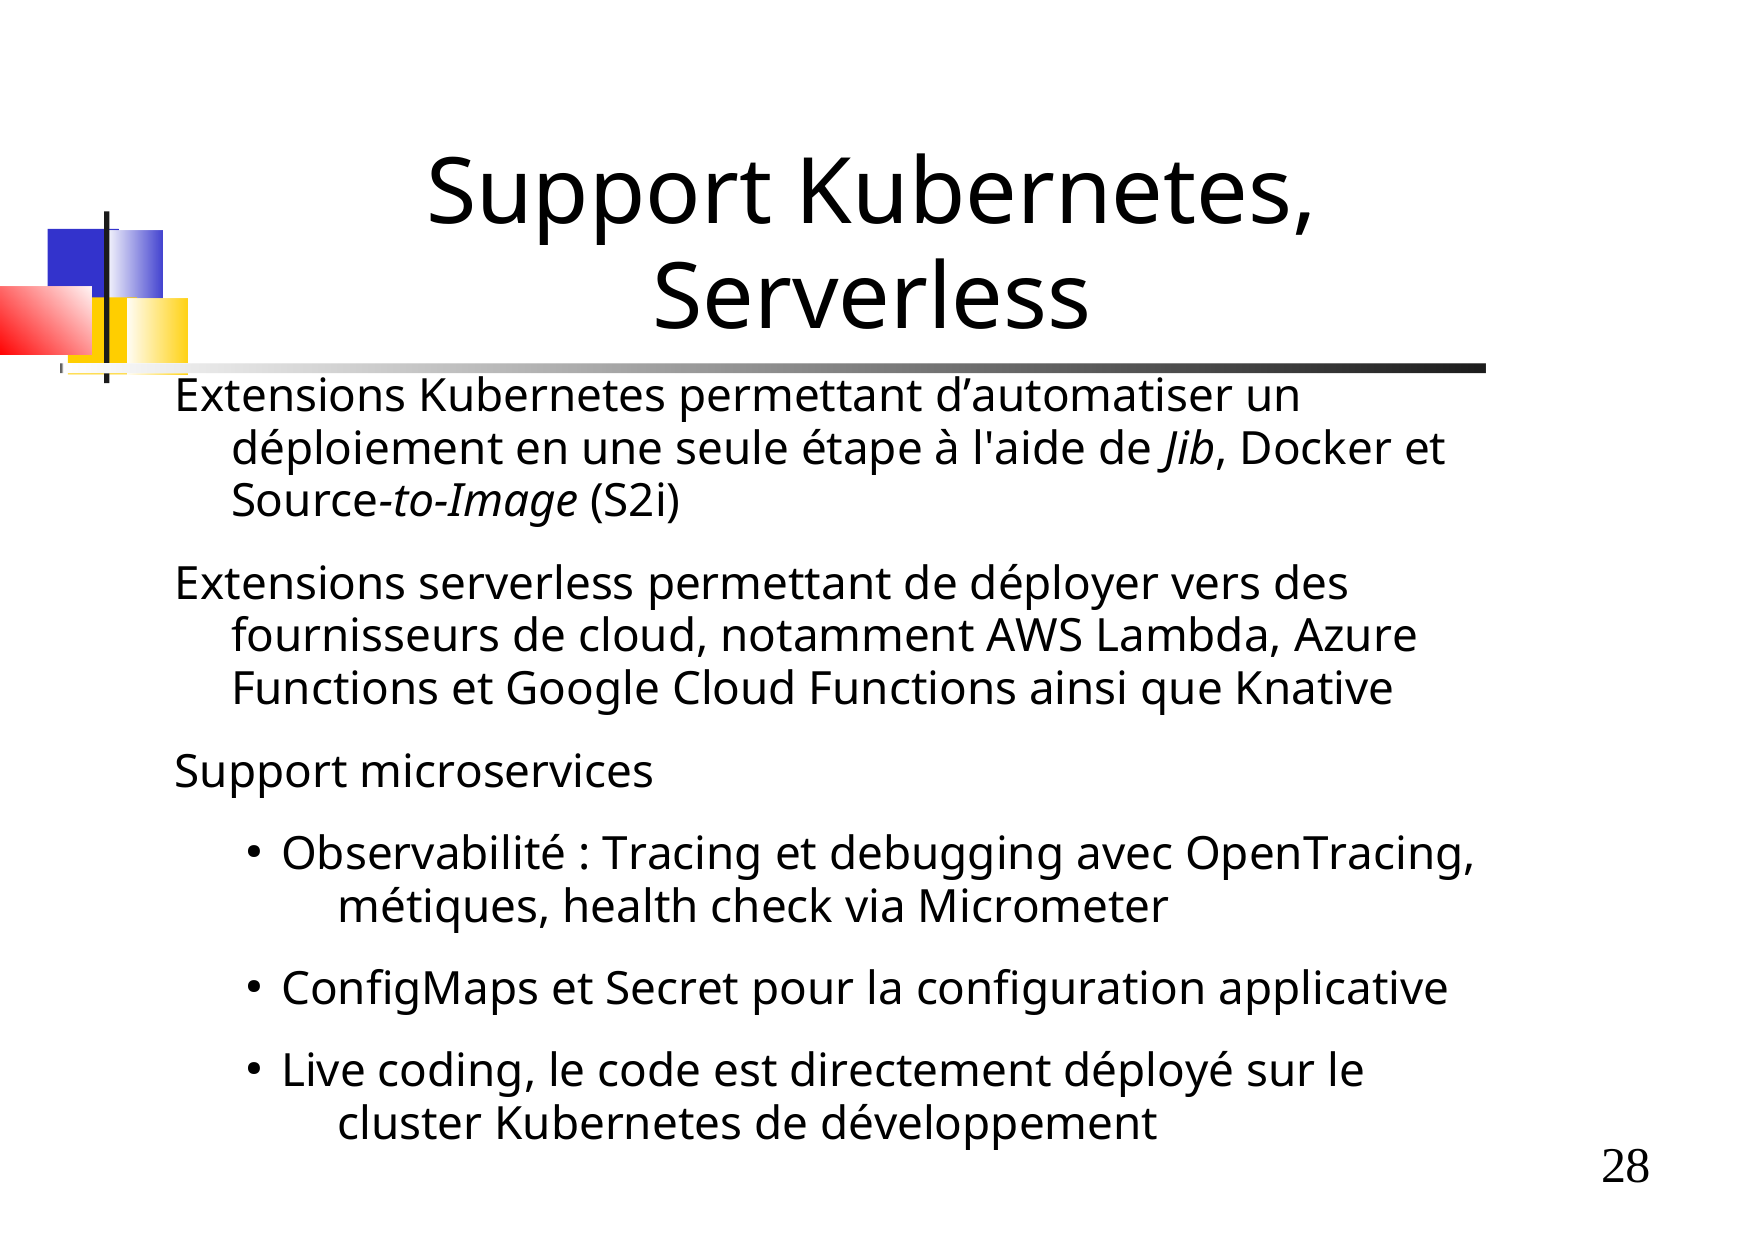

# Support Kubernetes, Serverless
Extensions Kubernetes permettant d’automatiser un déploiement en une seule étape à l'aide de Jib, Docker et Source-to-Image (S2i)
Extensions serverless permettant de déployer vers des fournisseurs de cloud, notamment AWS Lambda, Azure Functions et Google Cloud Functions ainsi que Knative
Support microservices
Observabilité : Tracing et debugging avec OpenTracing, métiques, health check via Micrometer
ConfigMaps et Secret pour la configuration applicative
Live coding, le code est directement déployé sur le 	cluster Kubernetes de développement
28